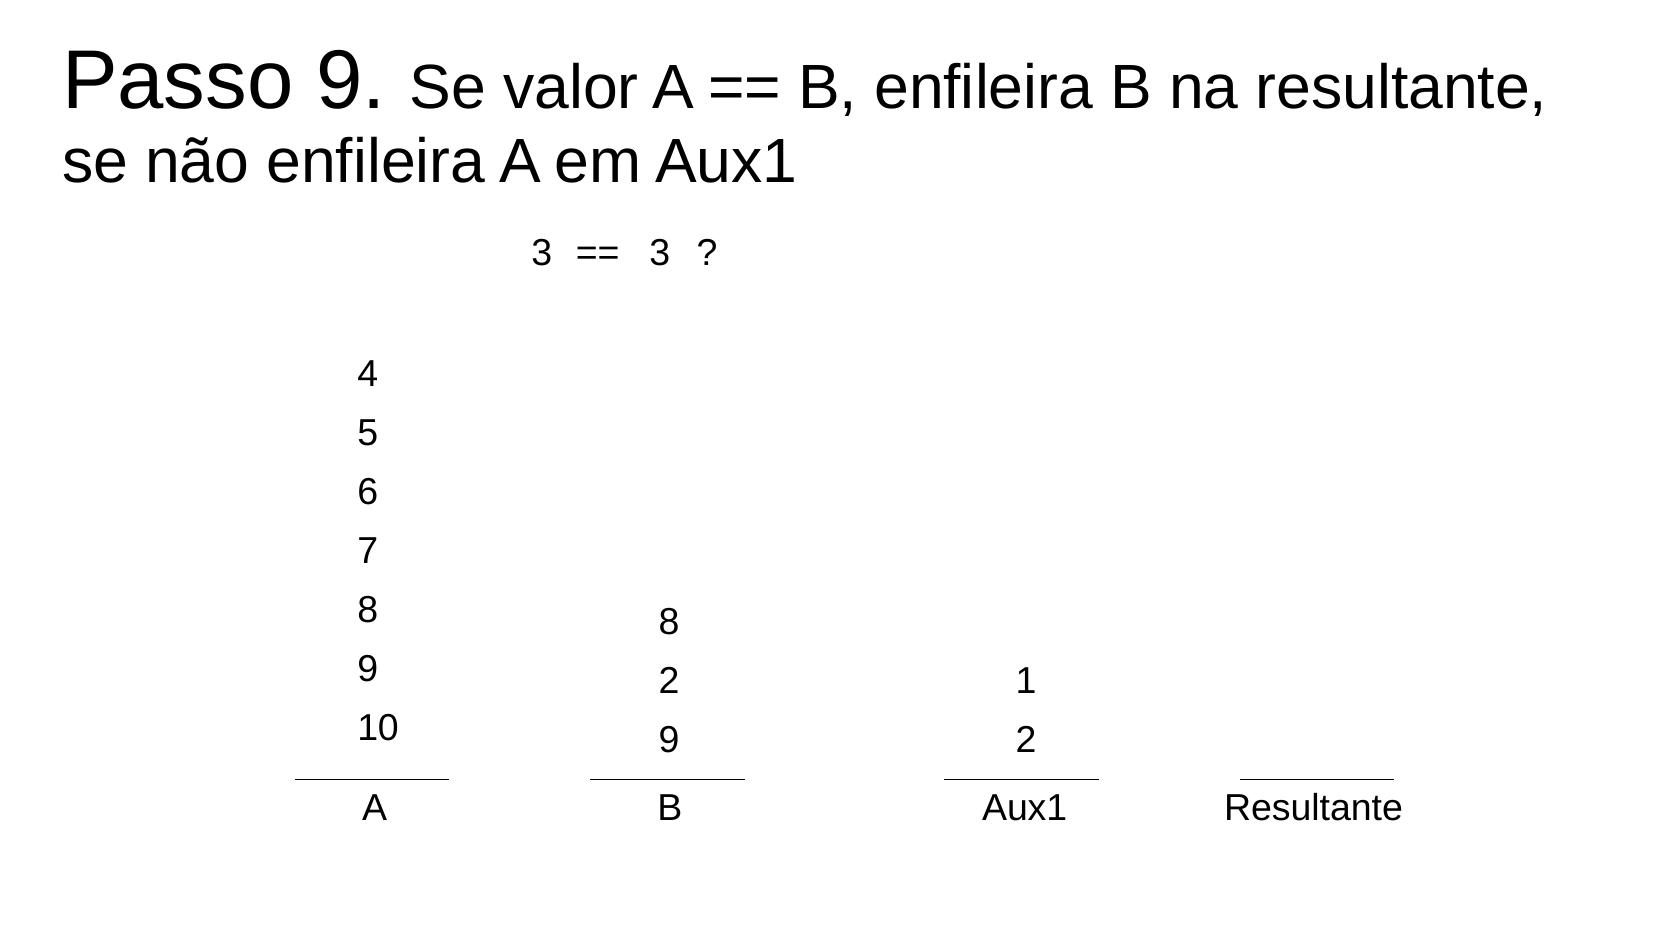

Passo 9. Se valor A == B, enfileira B na resultante, se não enfileira A em Aux1
3
==
3
?
4
5
6
7
8
8
9
2
1
10
9
2
A
B
Aux1
Resultante